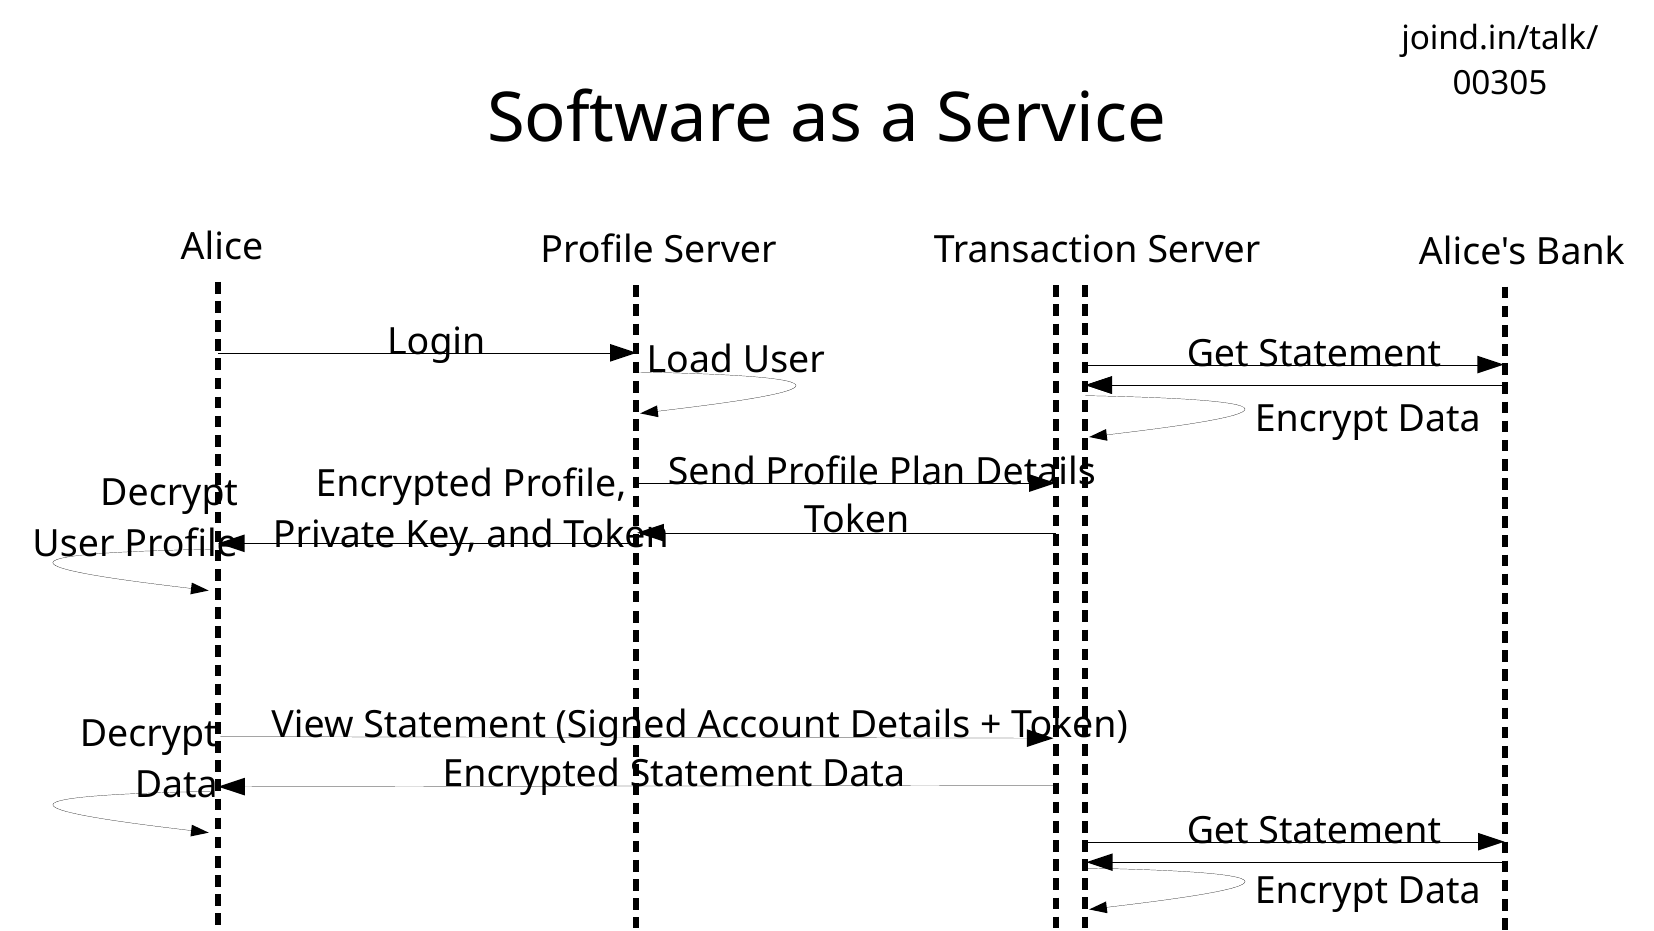

# Software as a Service
Alice
Profile Server
Transaction Server
Alice's Bank
Login
Get Statement
Load User
Encrypt Data
Send Profile Plan Details
Encrypted Profile,
Private Key, and Token
Decrypt
User Profile
Token
View Statement (Signed Account Details + Token)
Decrypt
Data
Encrypted Statement Data
Get Statement
Encrypt Data